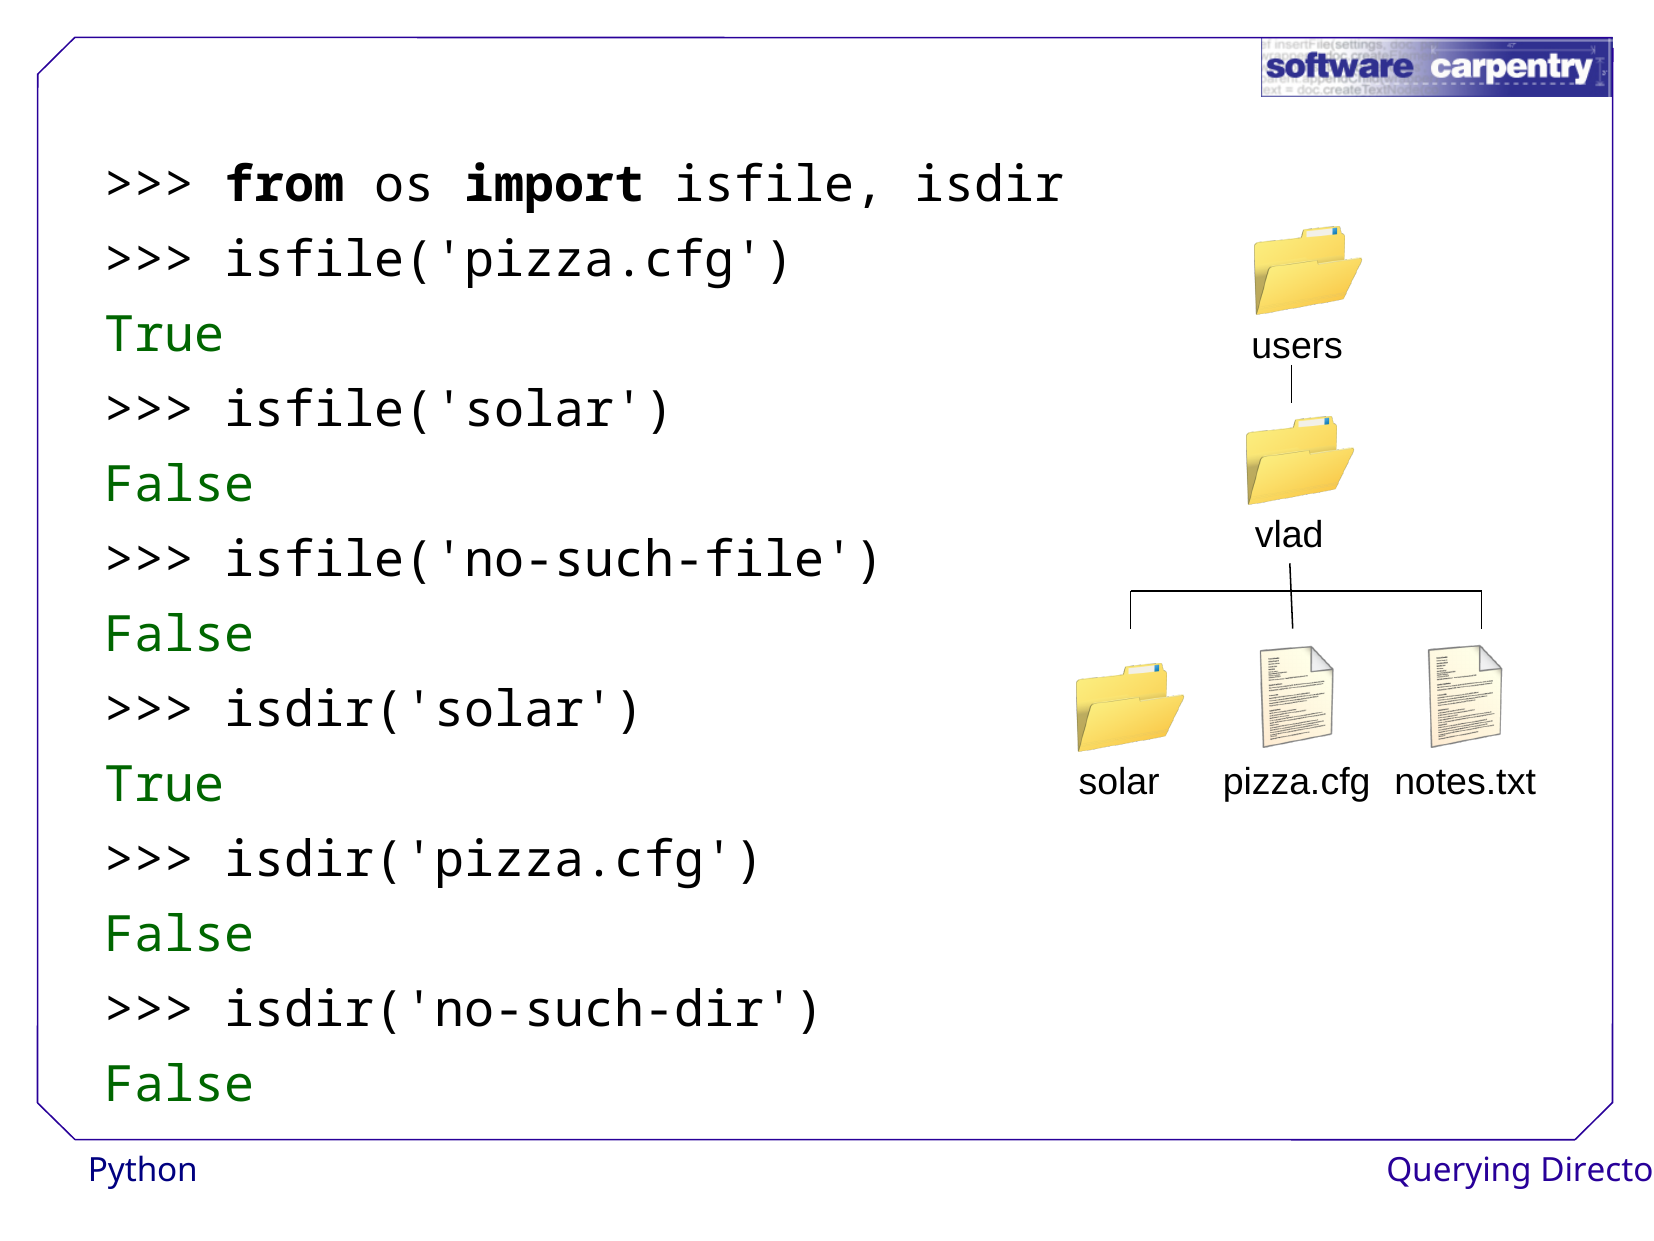

>>> from os import isfile, isdir
>>> isfile('pizza.cfg')
True
>>> isfile('solar')
False
>>> isfile('no-such-file')
False
>>> isdir('solar')
True
>>> isdir('pizza.cfg')
False
>>> isdir('no-such-dir')
False
users
vlad
solar
notes.txt
pizza.cfg